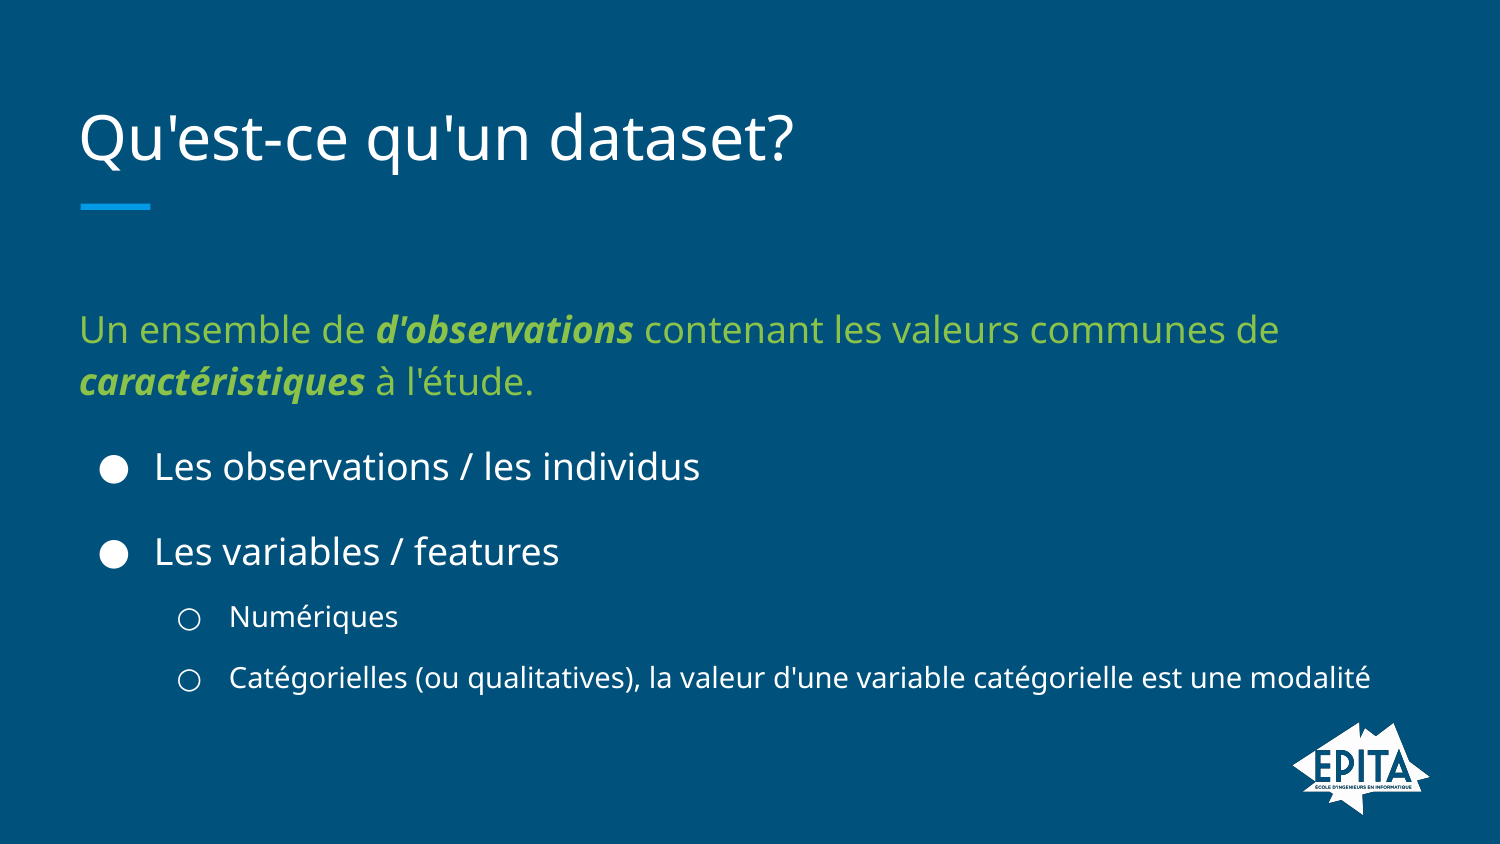

# Qu'est-ce qu'un dataset?
Un ensemble de d'observations contenant les valeurs communes de caractéristiques à l'étude.
Les observations / les individus
Les variables / features
Numériques
Catégorielles (ou qualitatives), la valeur d'une variable catégorielle est une modalité